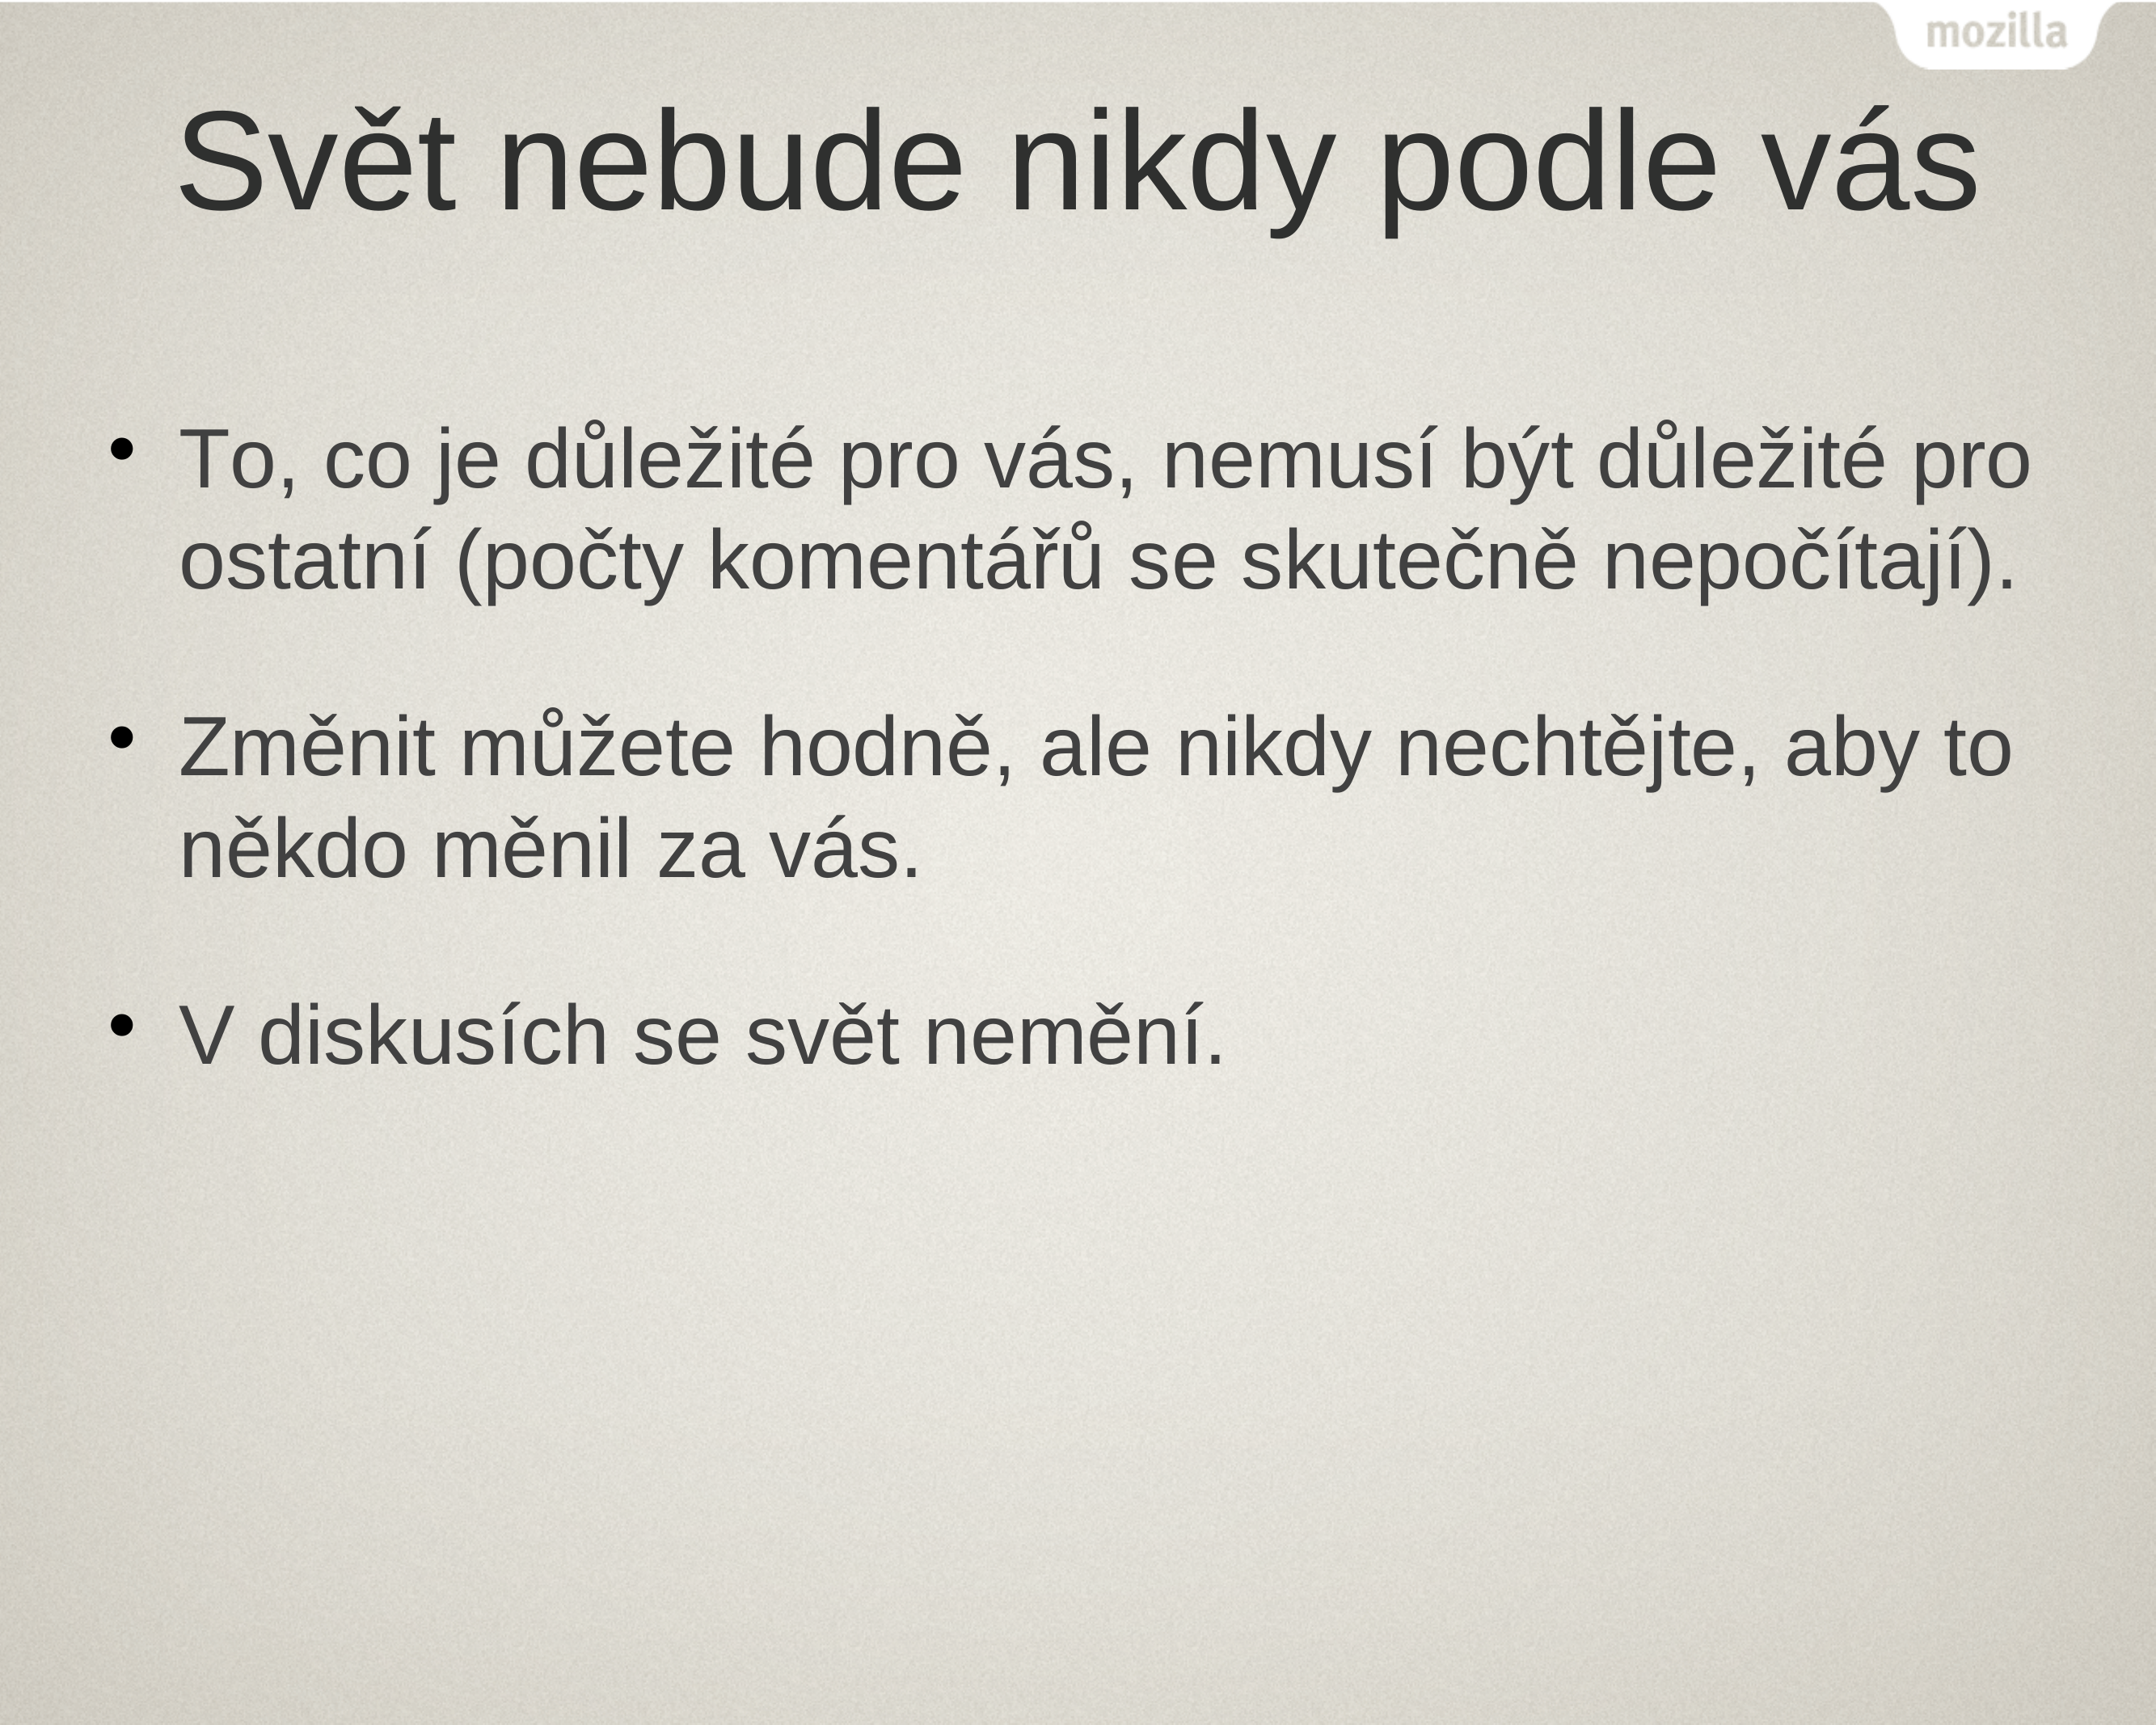

# Svět nebude nikdy podle vás
To, co je důležité pro vás, nemusí být důležité pro ostatní (počty komentářů se skutečně nepočítají).
Změnit můžete hodně, ale nikdy nechtějte, aby to někdo měnil za vás.
V diskusích se svět nemění.